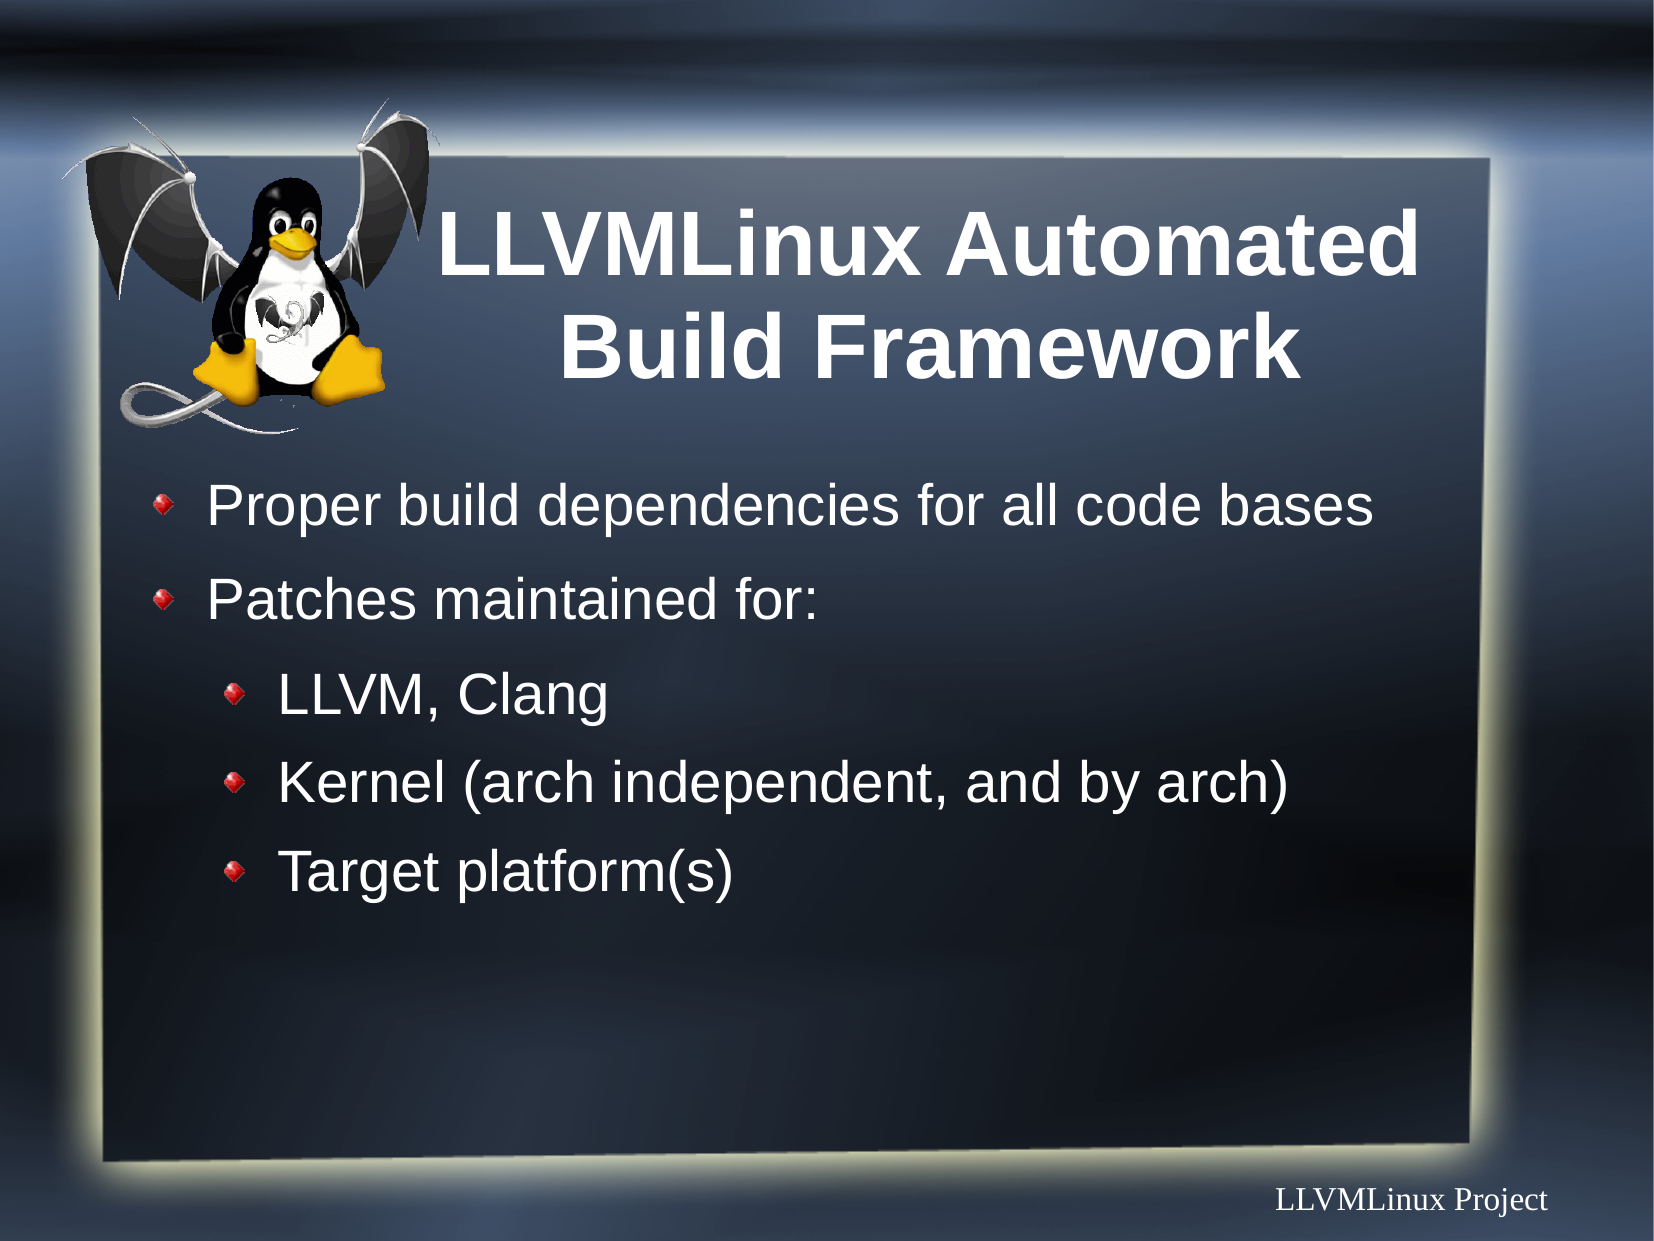

# LLVMLinux Automated Build Framework
Proper build dependencies for all code bases
Patches maintained for:
LLVM, Clang
Kernel (arch independent, and by arch)
Target platform(s)